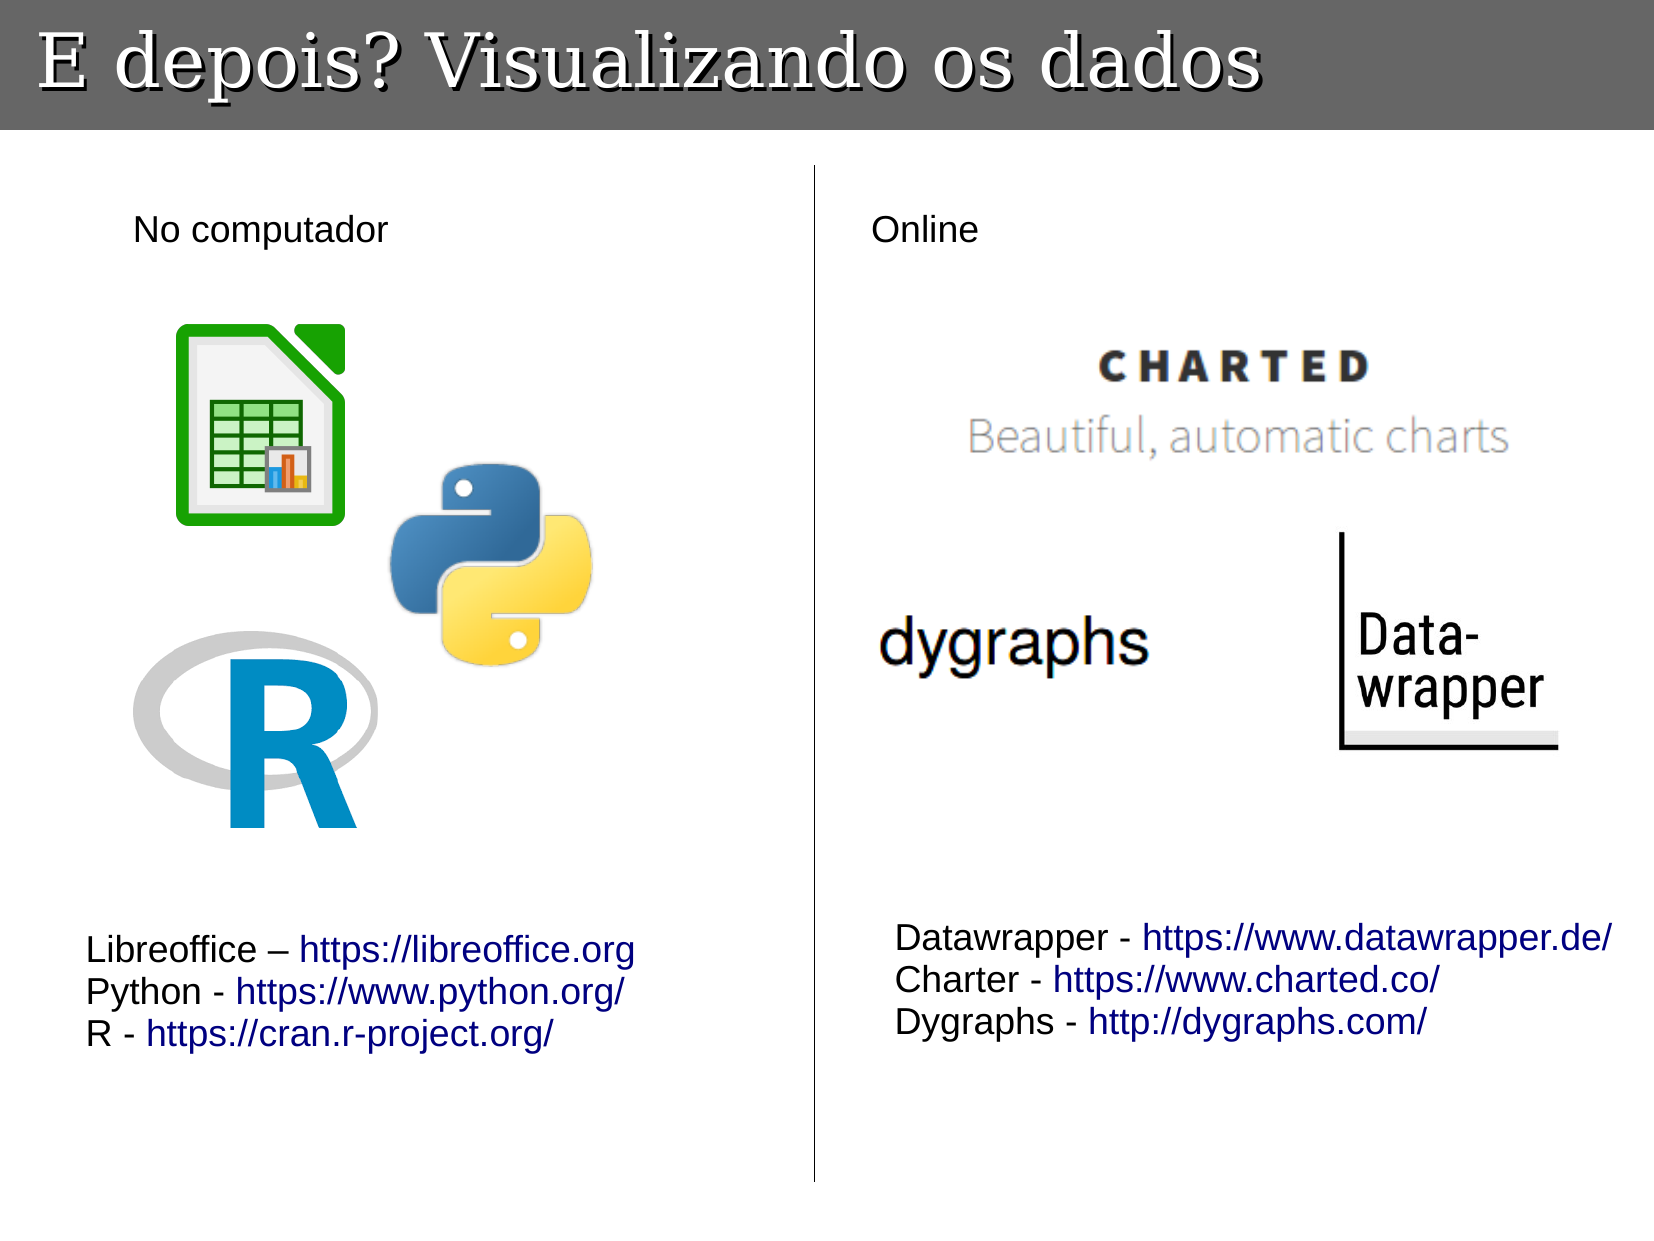

# E depois? Visualizando os dados
No computador
Online
Datawrapper - https://www.datawrapper.de/
Charter - https://www.charted.co/
Dygraphs - http://dygraphs.com/
Libreoffice – https://libreoffice.org
Python - https://www.python.org/
R - https://cran.r-project.org/